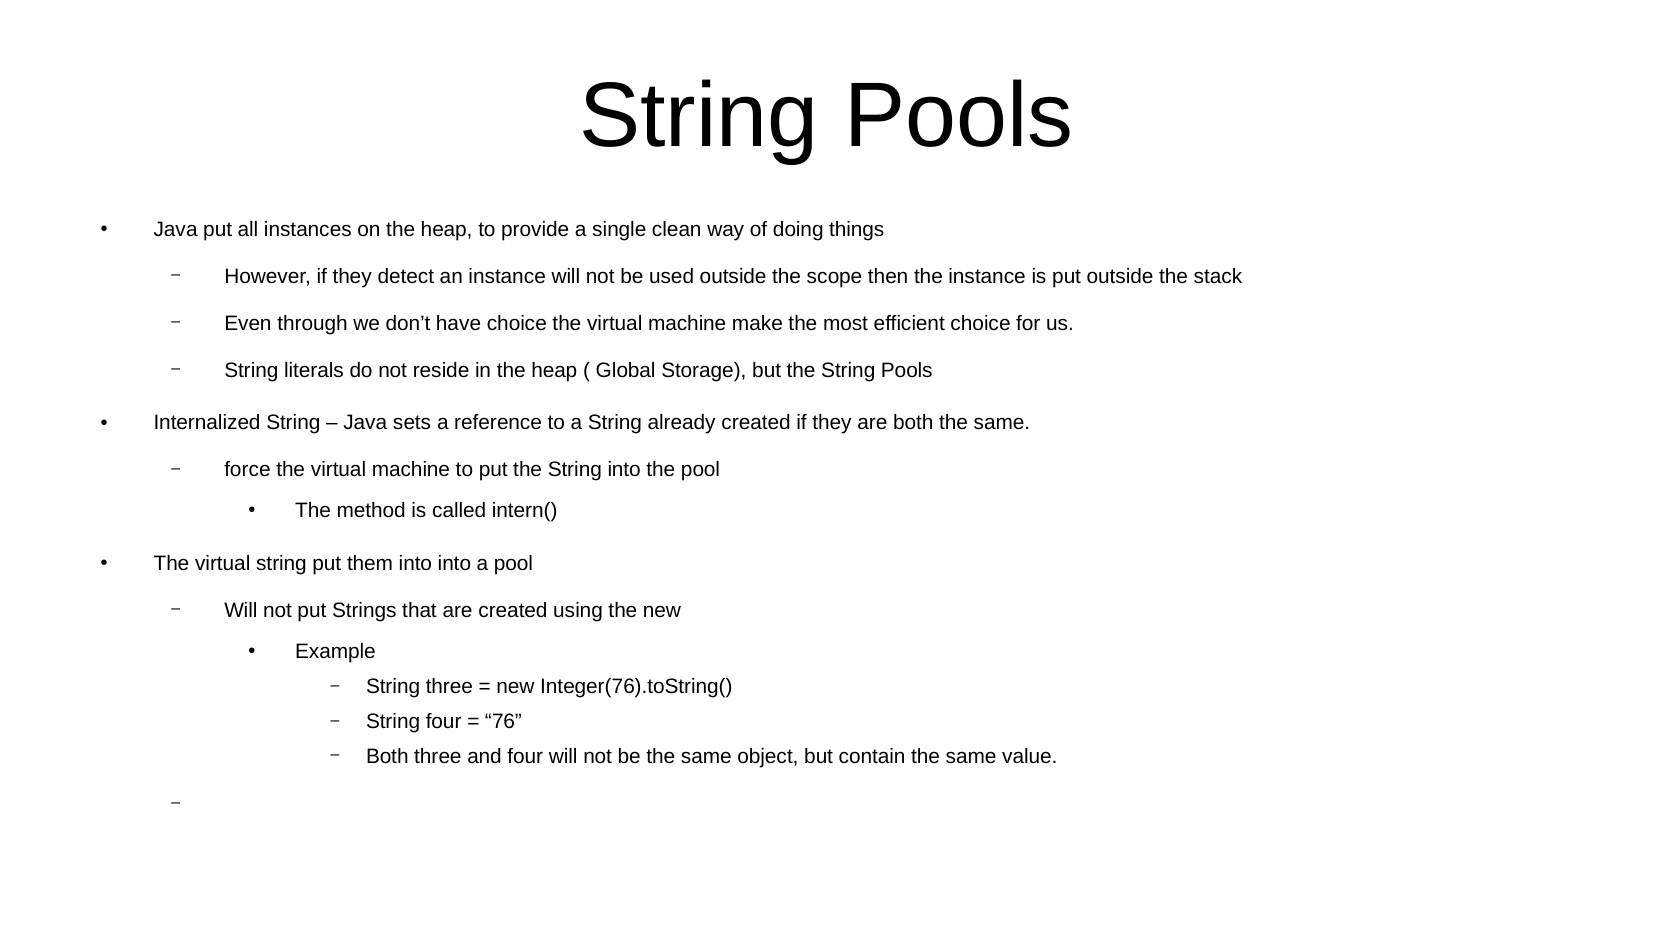

# String Pools
Java put all instances on the heap, to provide a single clean way of doing things
However, if they detect an instance will not be used outside the scope then the instance is put outside the stack
Even through we don’t have choice the virtual machine make the most efficient choice for us.
String literals do not reside in the heap ( Global Storage), but the String Pools
Internalized String – Java sets a reference to a String already created if they are both the same.
force the virtual machine to put the String into the pool
The method is called intern()
The virtual string put them into into a pool
Will not put Strings that are created using the new
Example
String three = new Integer(76).toString()
String four = “76”
Both three and four will not be the same object, but contain the same value.